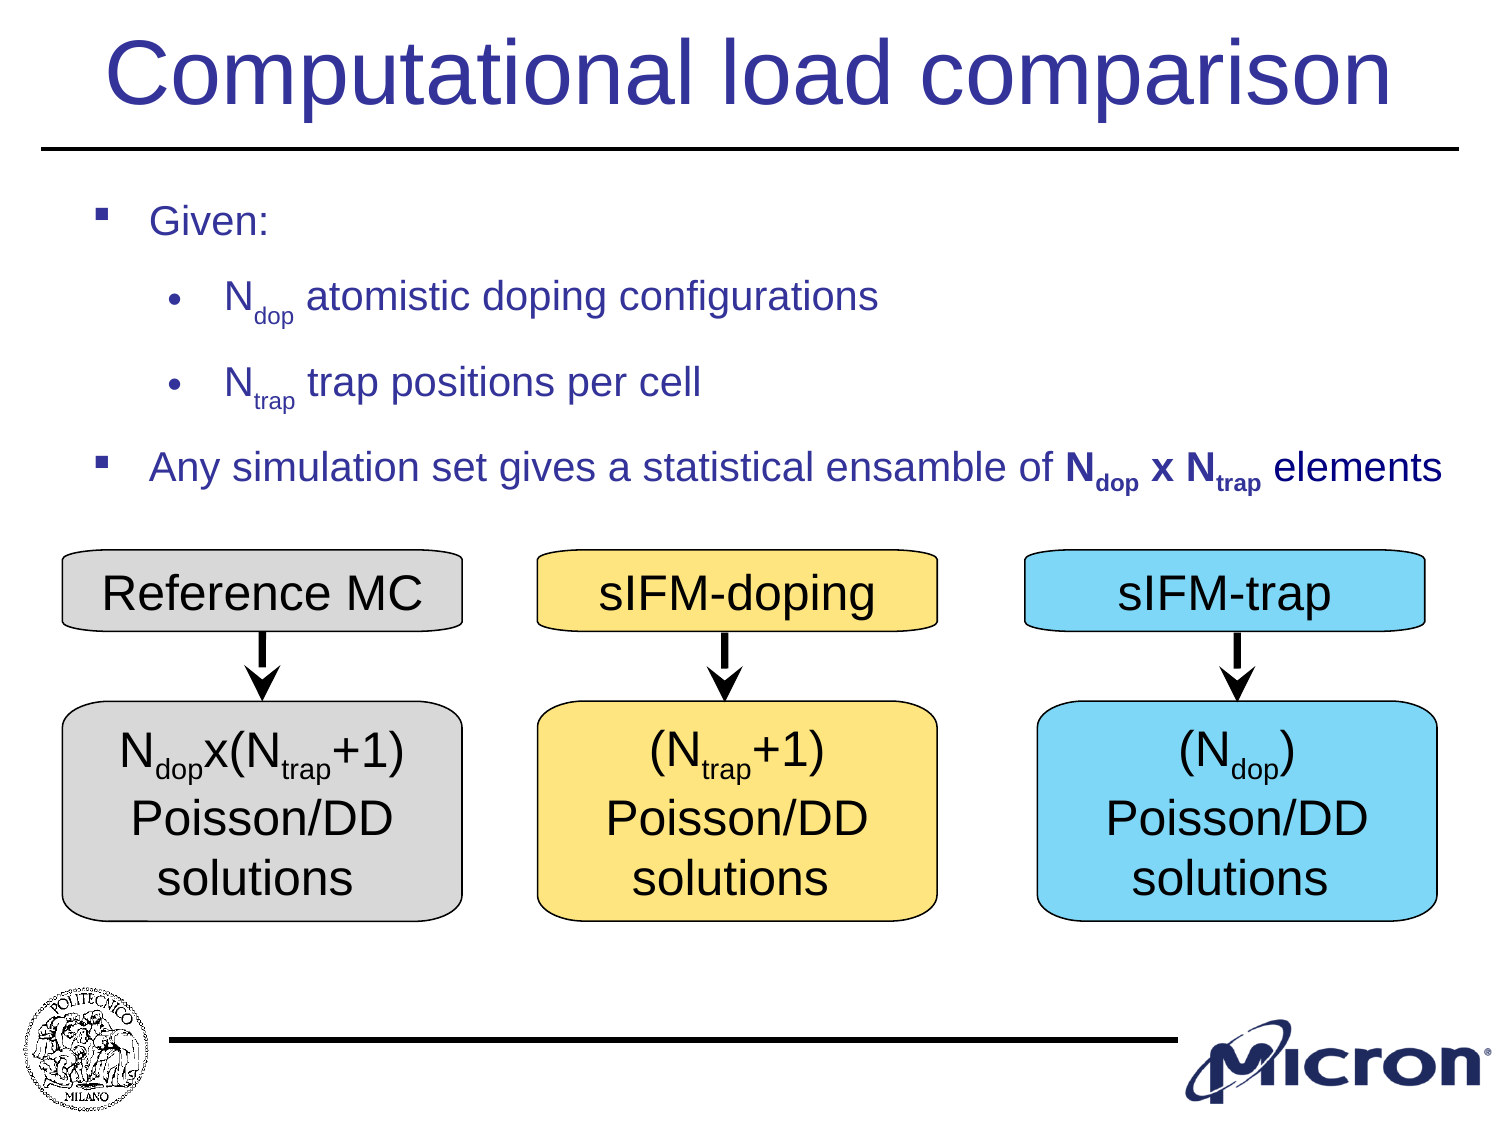

# Computational load comparison
Given:
Ndop atomistic doping configurations
Ntrap trap positions per cell
Any simulation set gives a statistical ensamble of Ndop x Ntrap elements
Reference MC
sIFM-doping
sIFM-trap
(Ntrap+1) Poisson/DD solutions
(Ndop) Poisson/DD solutions
Ndopx(Ntrap+1) Poisson/DD solutions